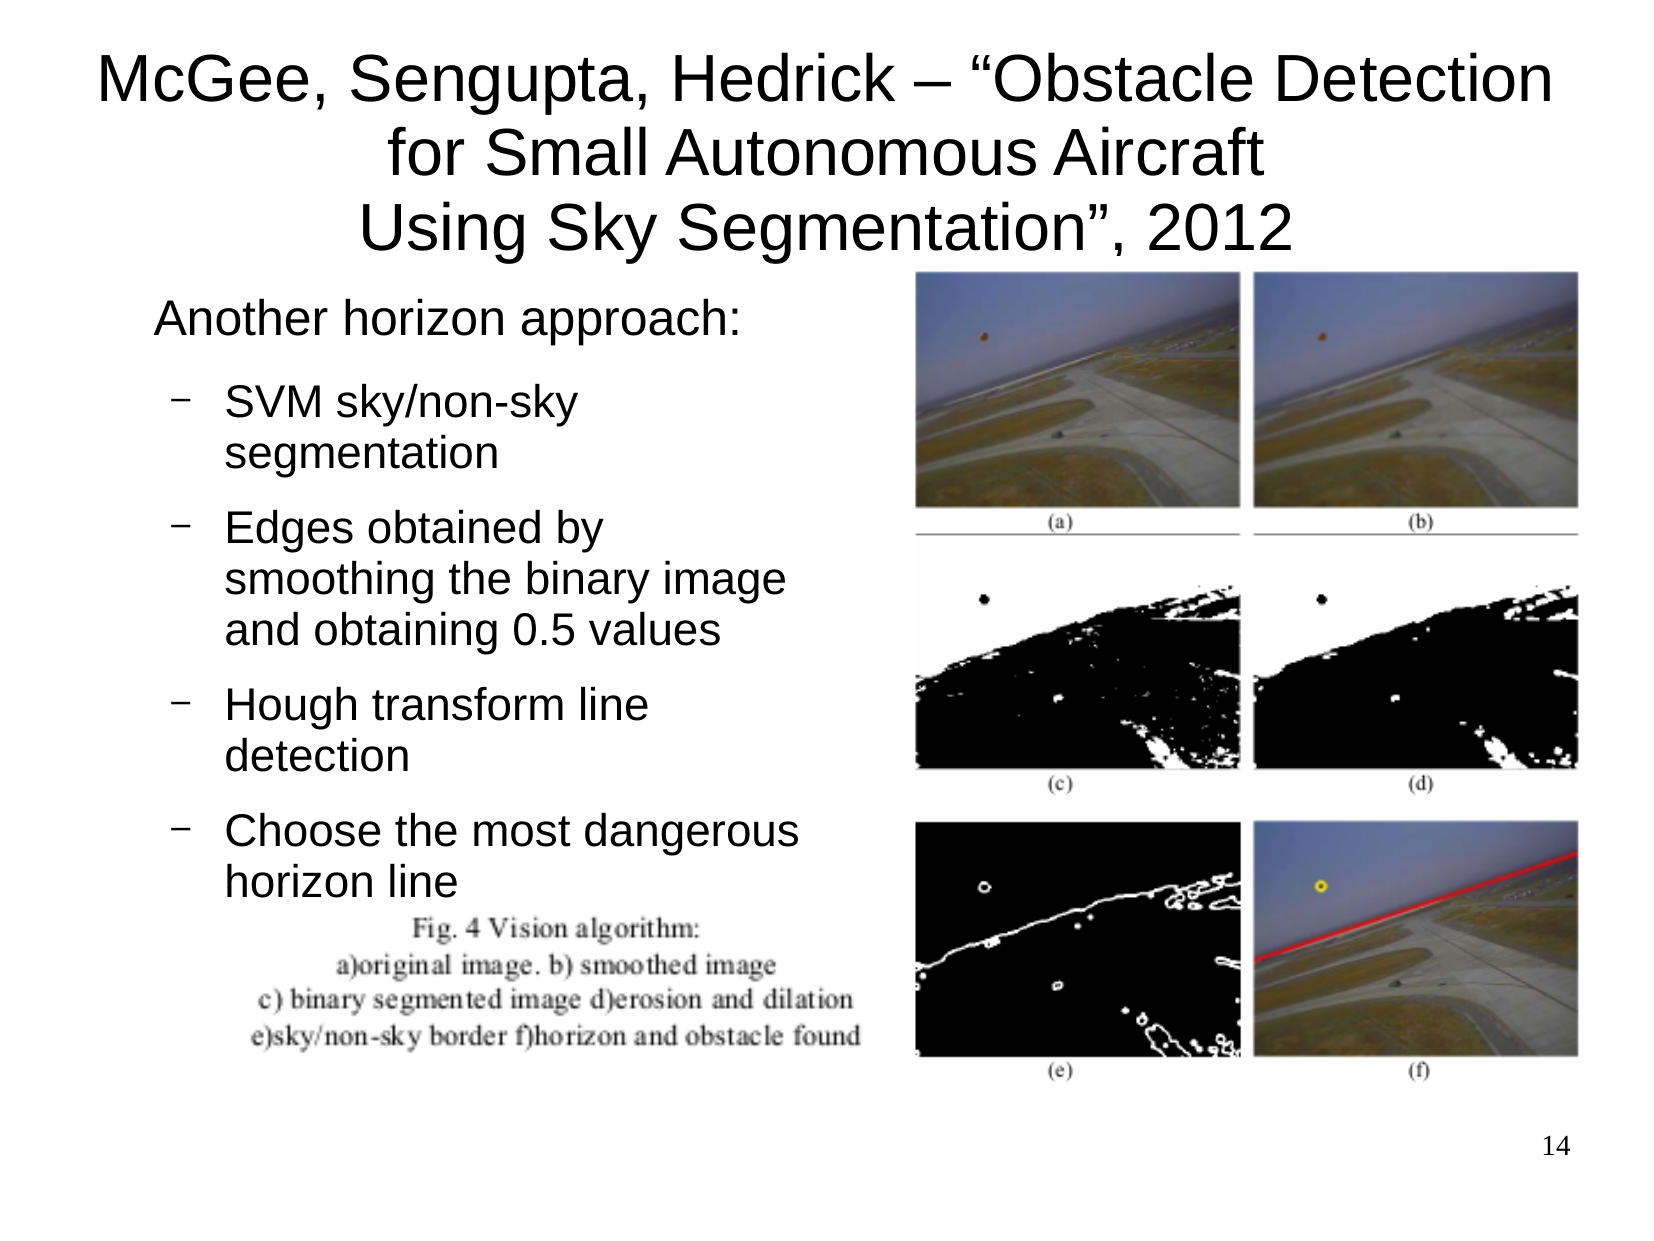

# McGee, Sengupta, Hedrick – “Obstacle Detection for Small Autonomous Aircraft Using Sky Segmentation”, 2012
Another horizon approach:
SVM sky/non-sky segmentation
Edges obtained by smoothing the binary image and obtaining 0.5 values
Hough transform line detection
Choose the most dangerous horizon line
14